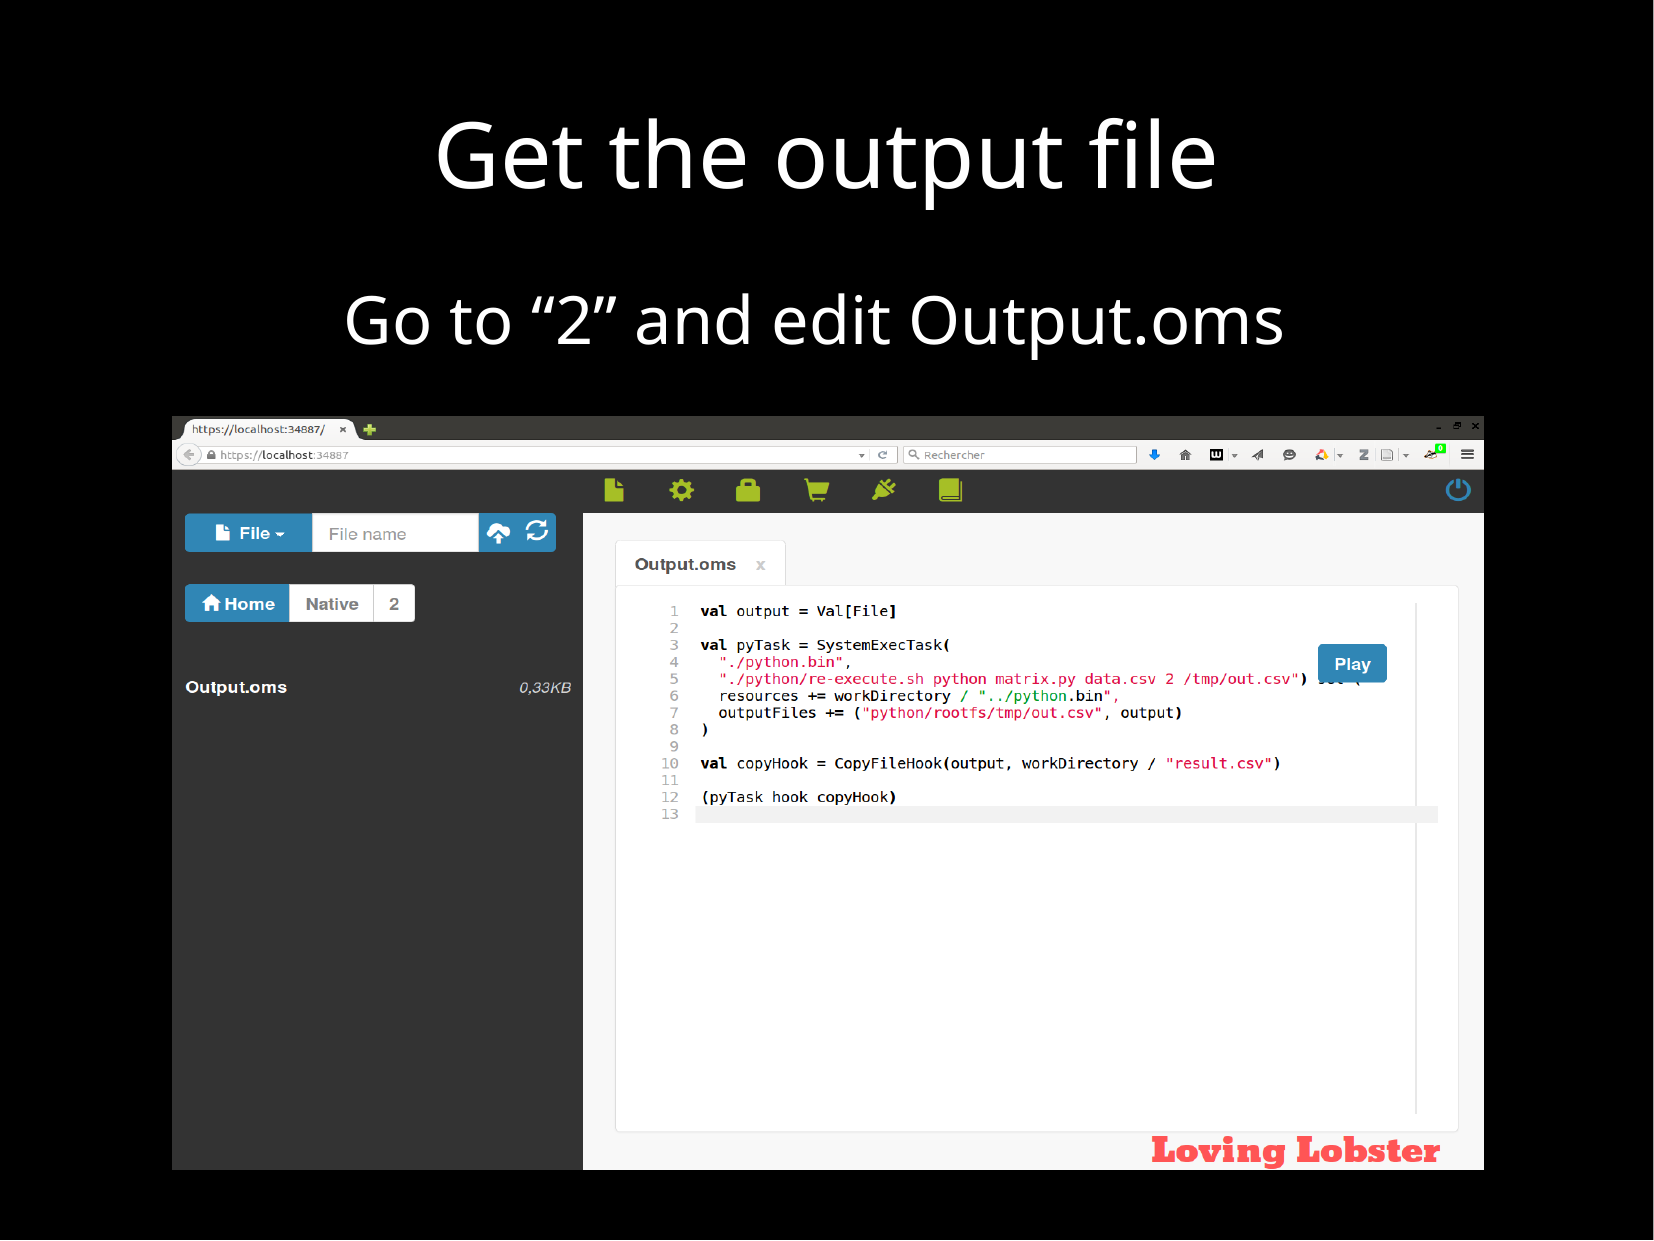

# Get the output file
Go to “2” and edit Output.oms